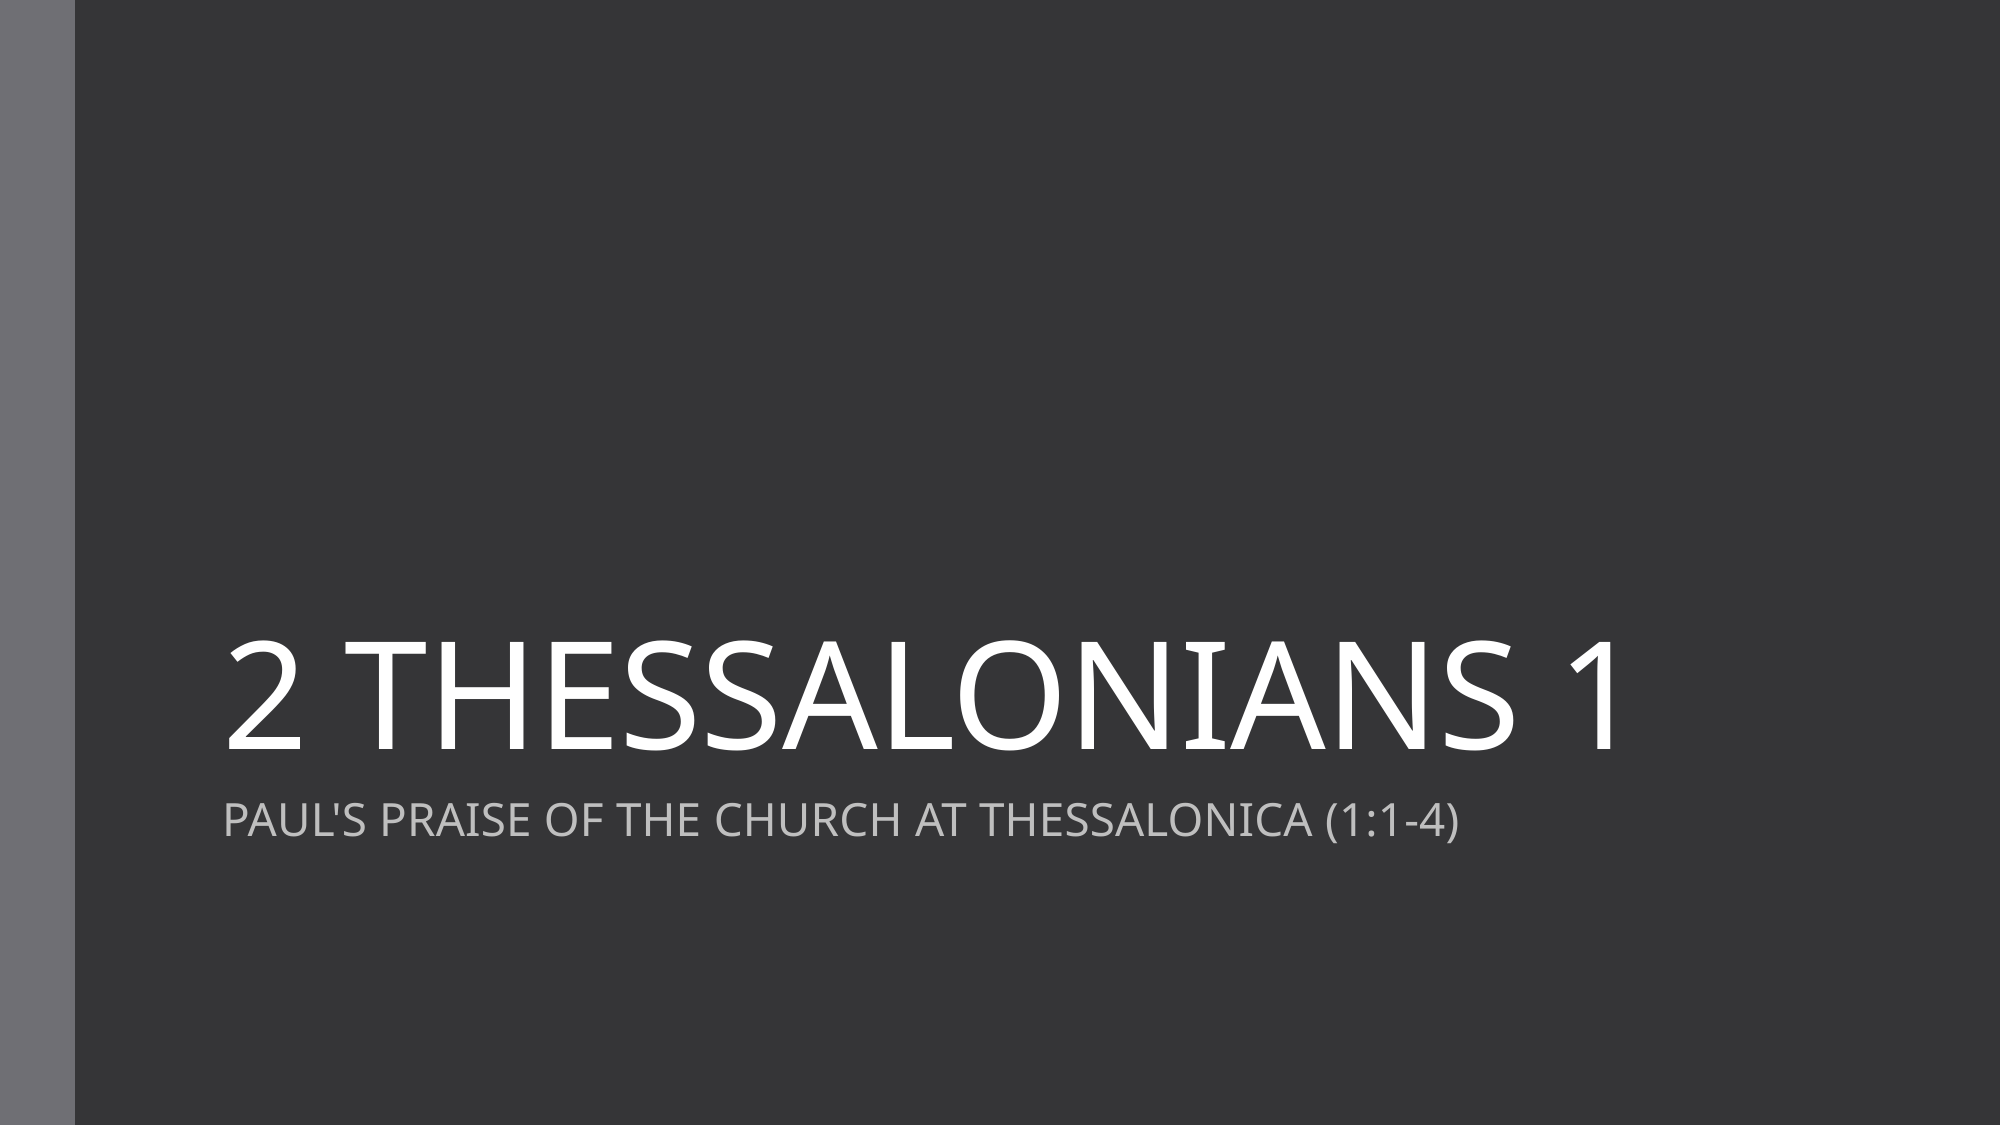

# 2 THESSALONIANS 1
PAUL'S PRAISE OF THE CHURCH AT THESSALONICA (1:1-4)